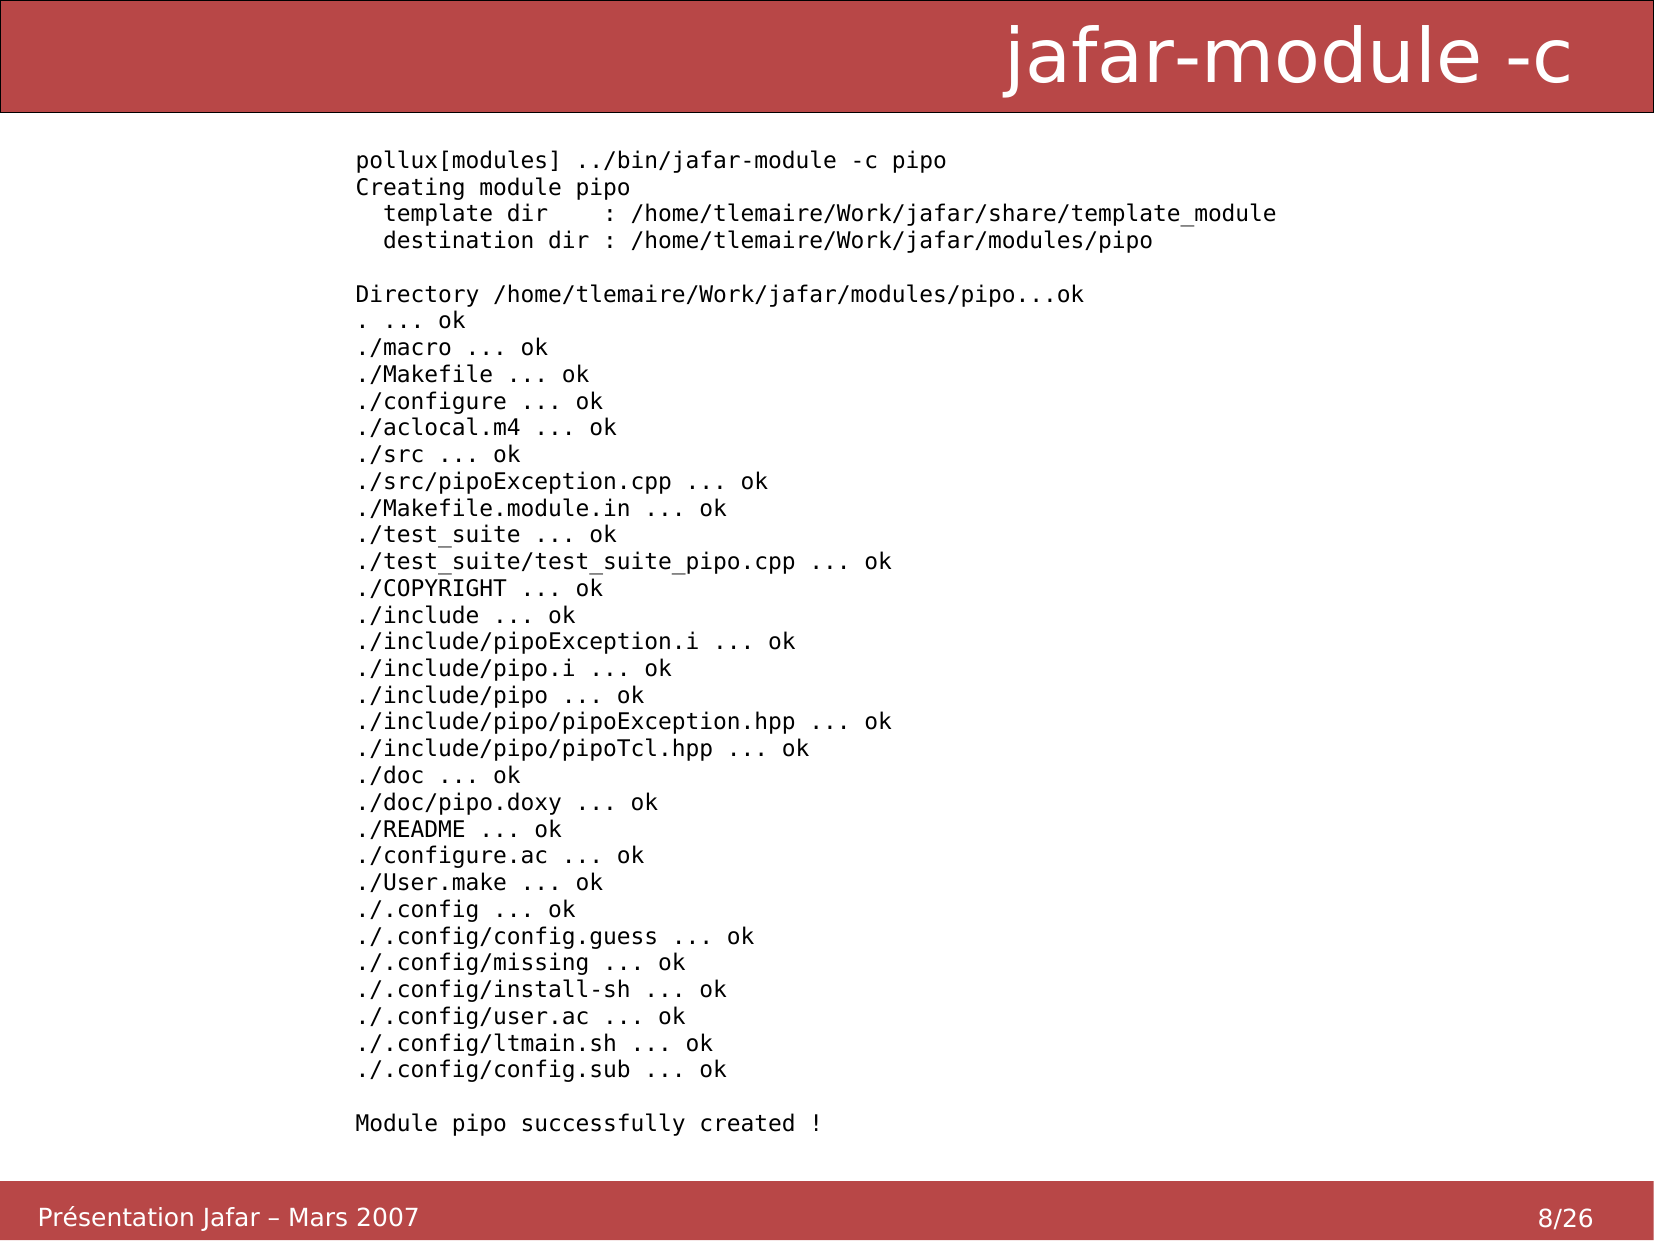

# jafar-module -c
pollux[modules] ../bin/jafar-module -c pipo
Creating module pipo
 template dir : /home/tlemaire/Work/jafar/share/template_module
 destination dir : /home/tlemaire/Work/jafar/modules/pipo
Directory /home/tlemaire/Work/jafar/modules/pipo...ok
. ... ok
./macro ... ok
./Makefile ... ok
./configure ... ok
./aclocal.m4 ... ok
./src ... ok
./src/pipoException.cpp ... ok
./Makefile.module.in ... ok
./test_suite ... ok
./test_suite/test_suite_pipo.cpp ... ok
./COPYRIGHT ... ok
./include ... ok
./include/pipoException.i ... ok
./include/pipo.i ... ok
./include/pipo ... ok
./include/pipo/pipoException.hpp ... ok
./include/pipo/pipoTcl.hpp ... ok
./doc ... ok
./doc/pipo.doxy ... ok
./README ... ok
./configure.ac ... ok
./User.make ... ok
./.config ... ok
./.config/config.guess ... ok
./.config/missing ... ok
./.config/install-sh ... ok
./.config/user.ac ... ok
./.config/ltmain.sh ... ok
./.config/config.sub ... ok
Module pipo successfully created !